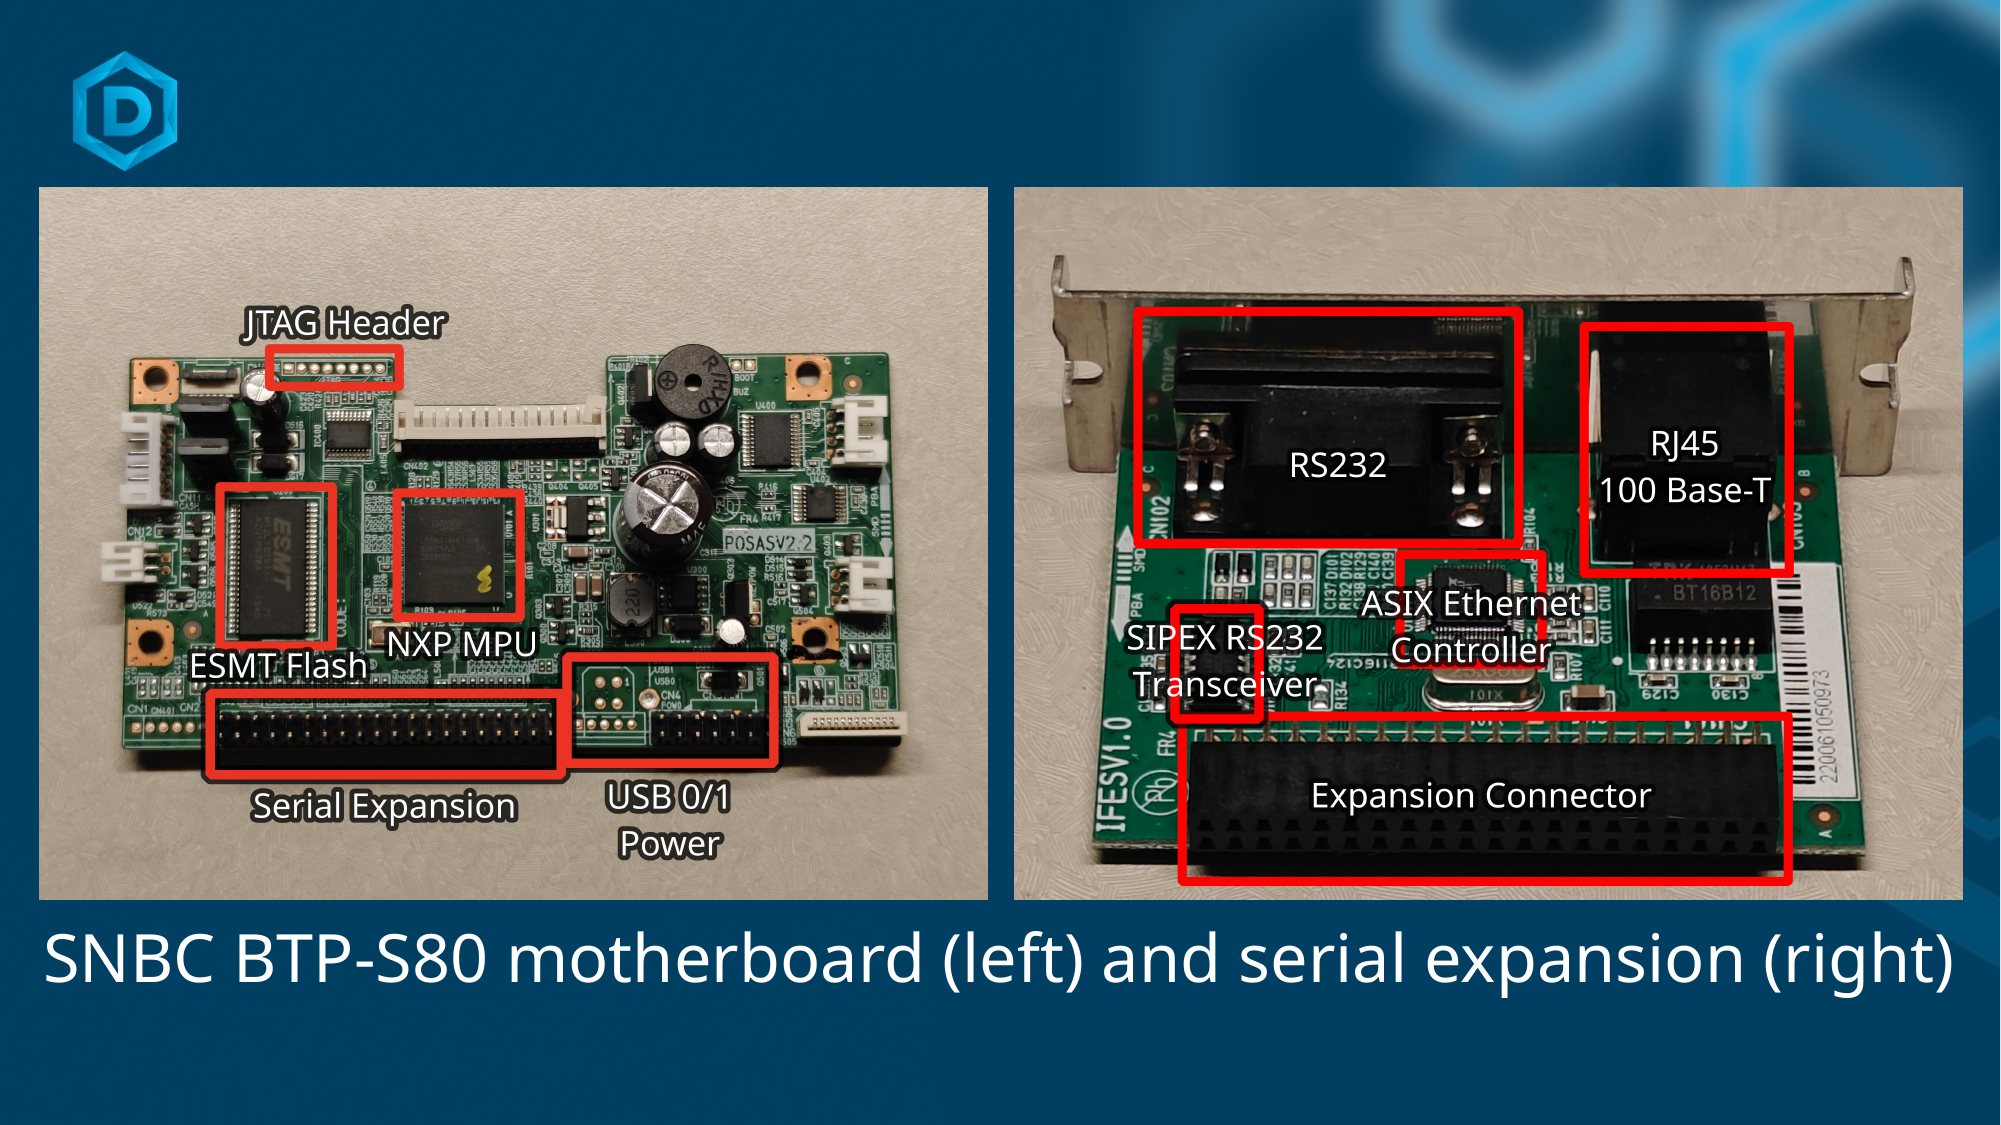

# SNBC BTP-S80 motherboard (left) and serial expansion (right)